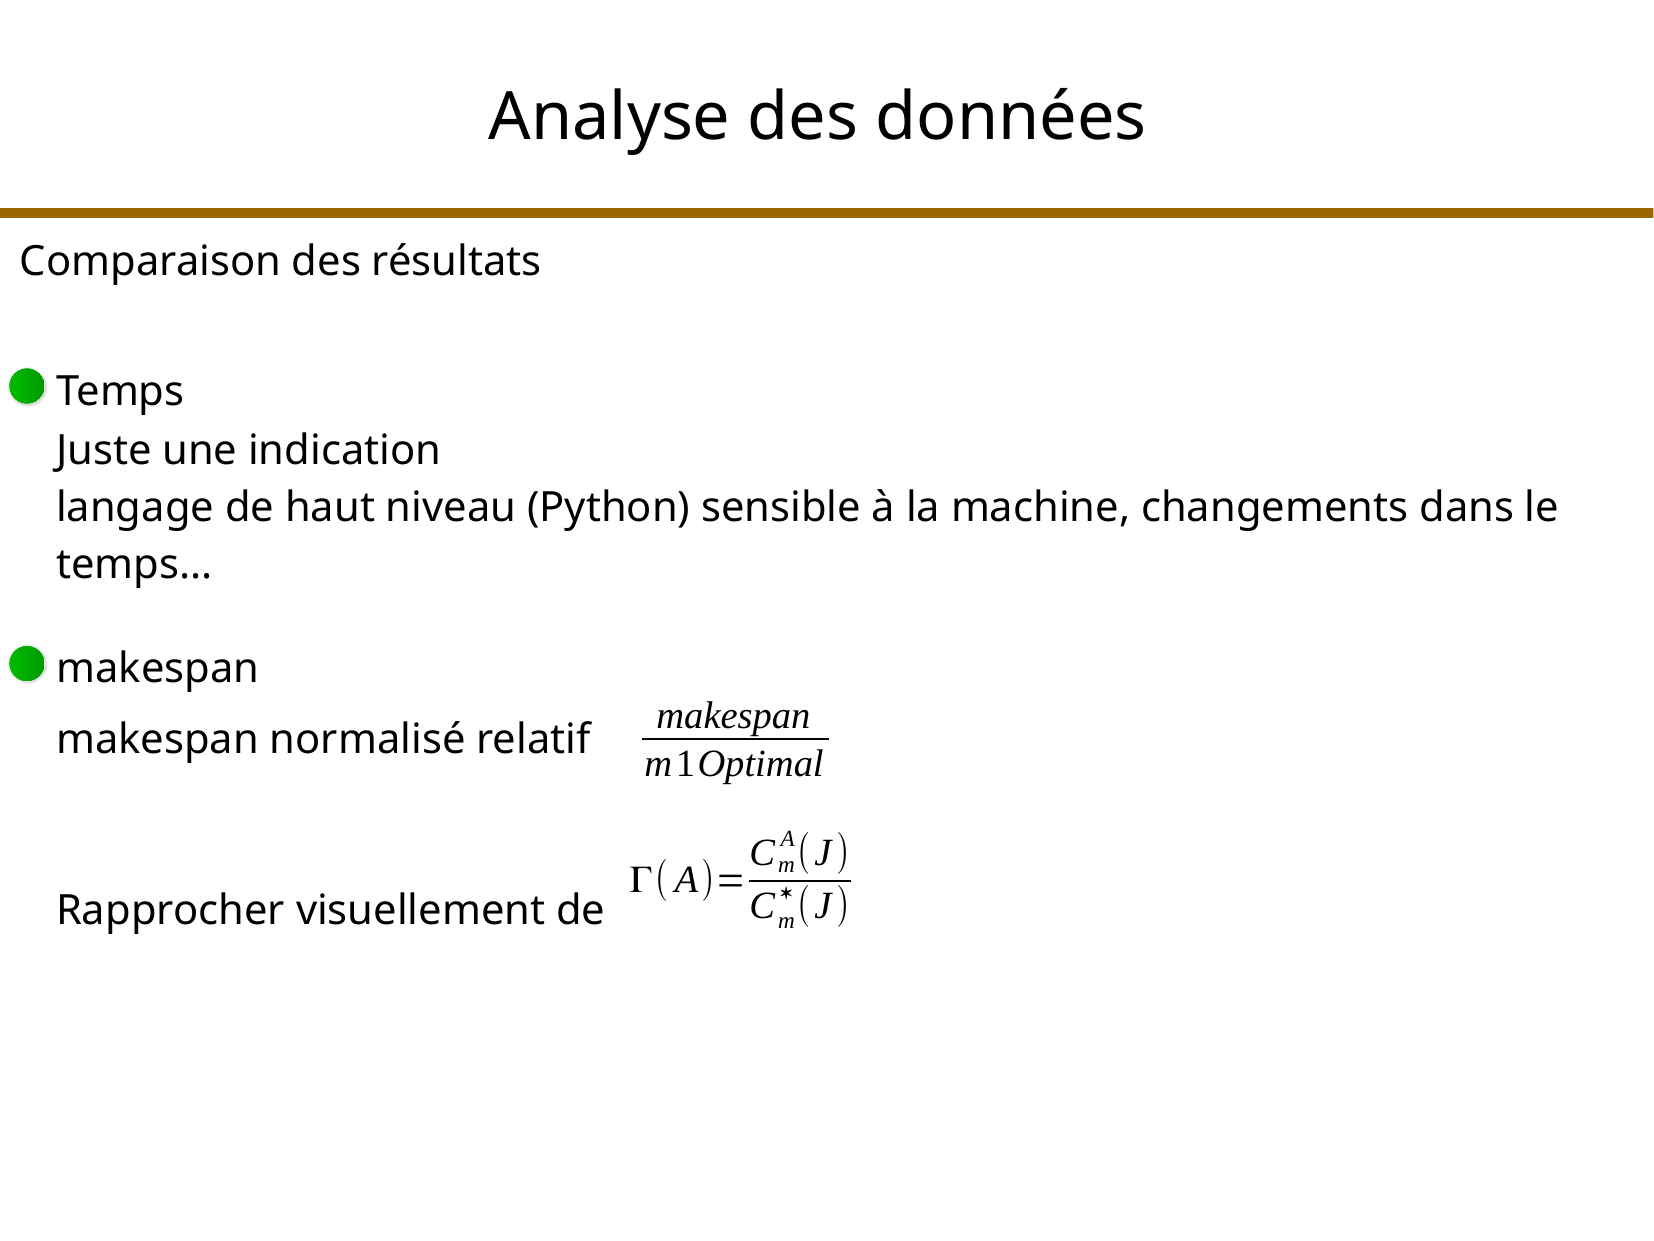

# Analyse des données
Comparaison des résultats
Temps
Juste une indication
langage de haut niveau (Python) sensible à la machine, changements dans le temps...
makespan
makespan normalisé relatif
Rapprocher visuellement de